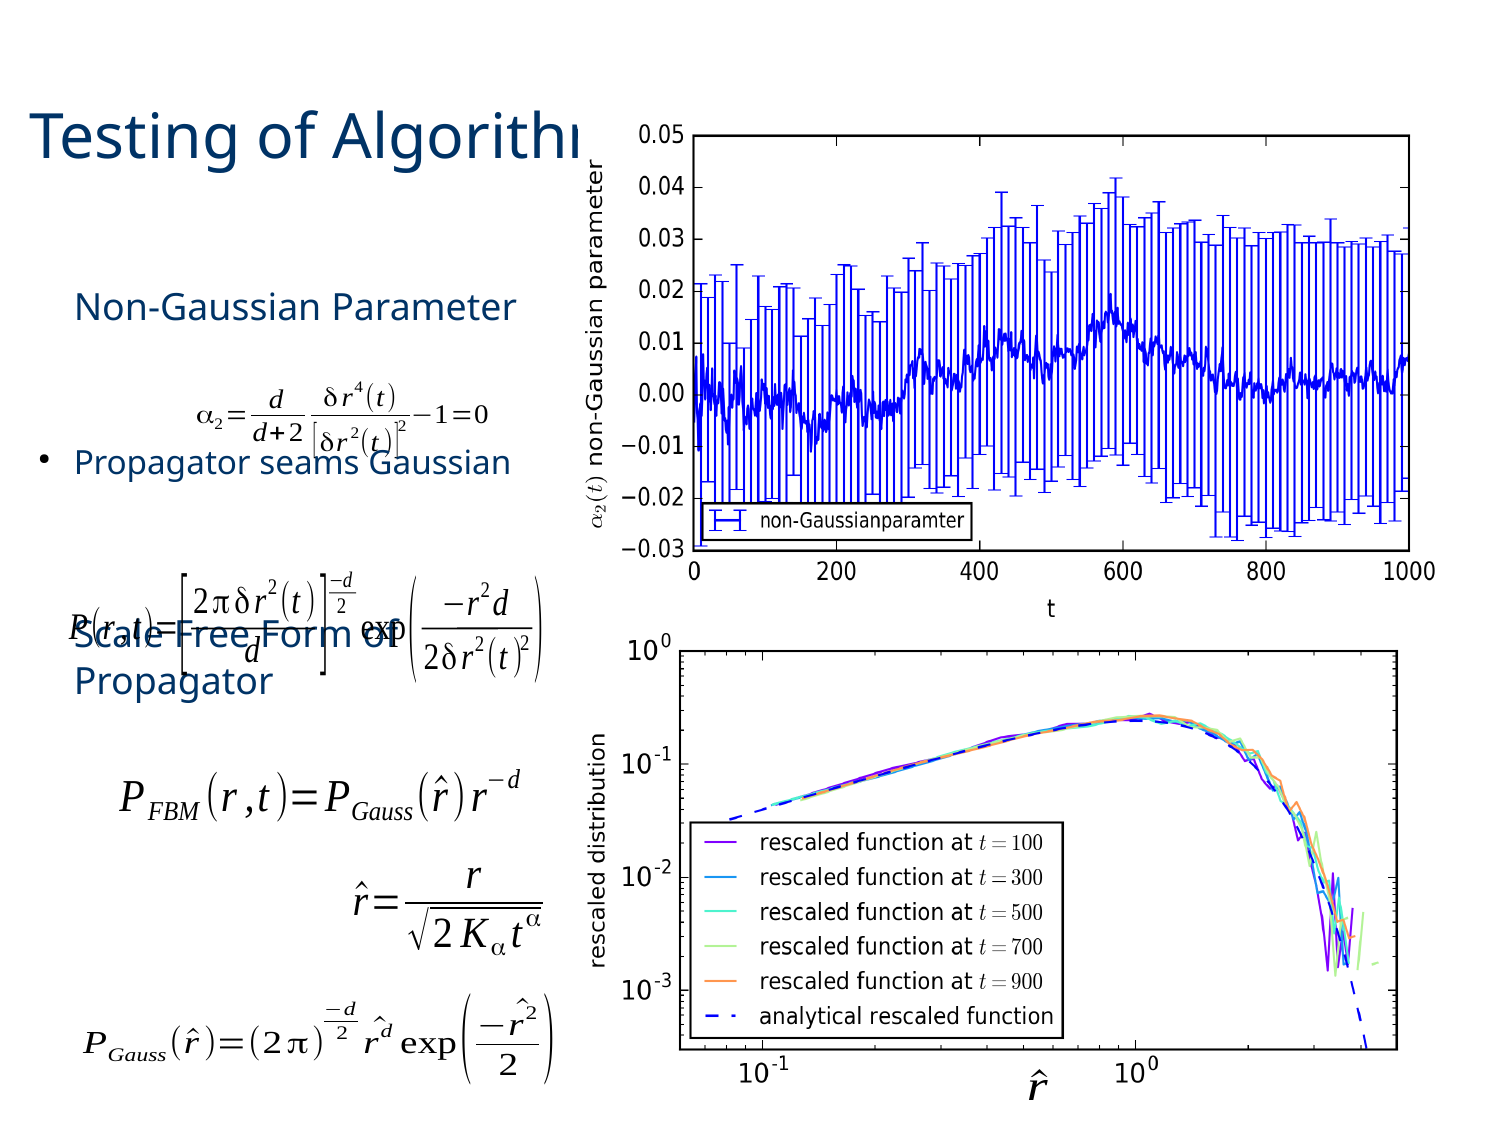

# Testing of Algorithm
Non-Gaussian Parameter
Propagator seams Gaussian
Scale Free Form of Propagator